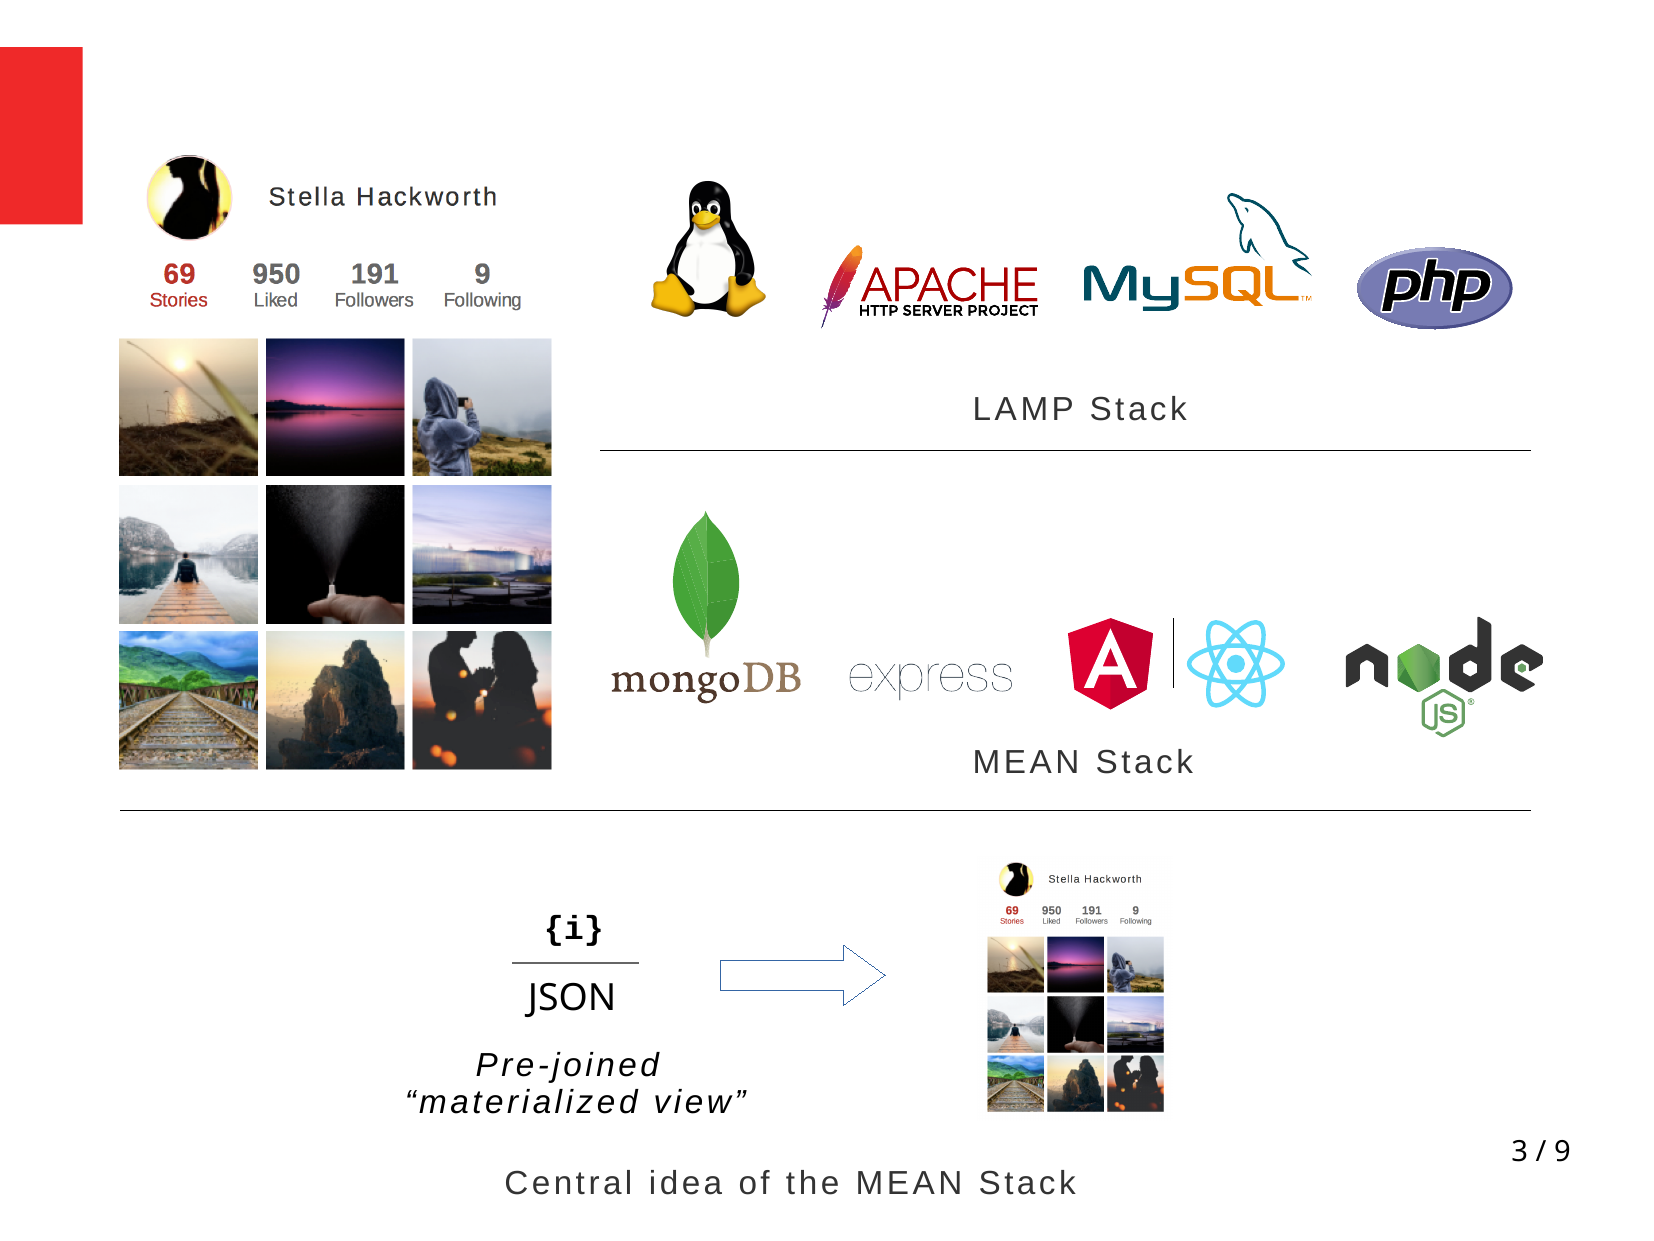

LAMP Stack
MEAN Stack
{i}
JSON
Pre-joined
“materialized view”
3
Central idea of the MEAN Stack